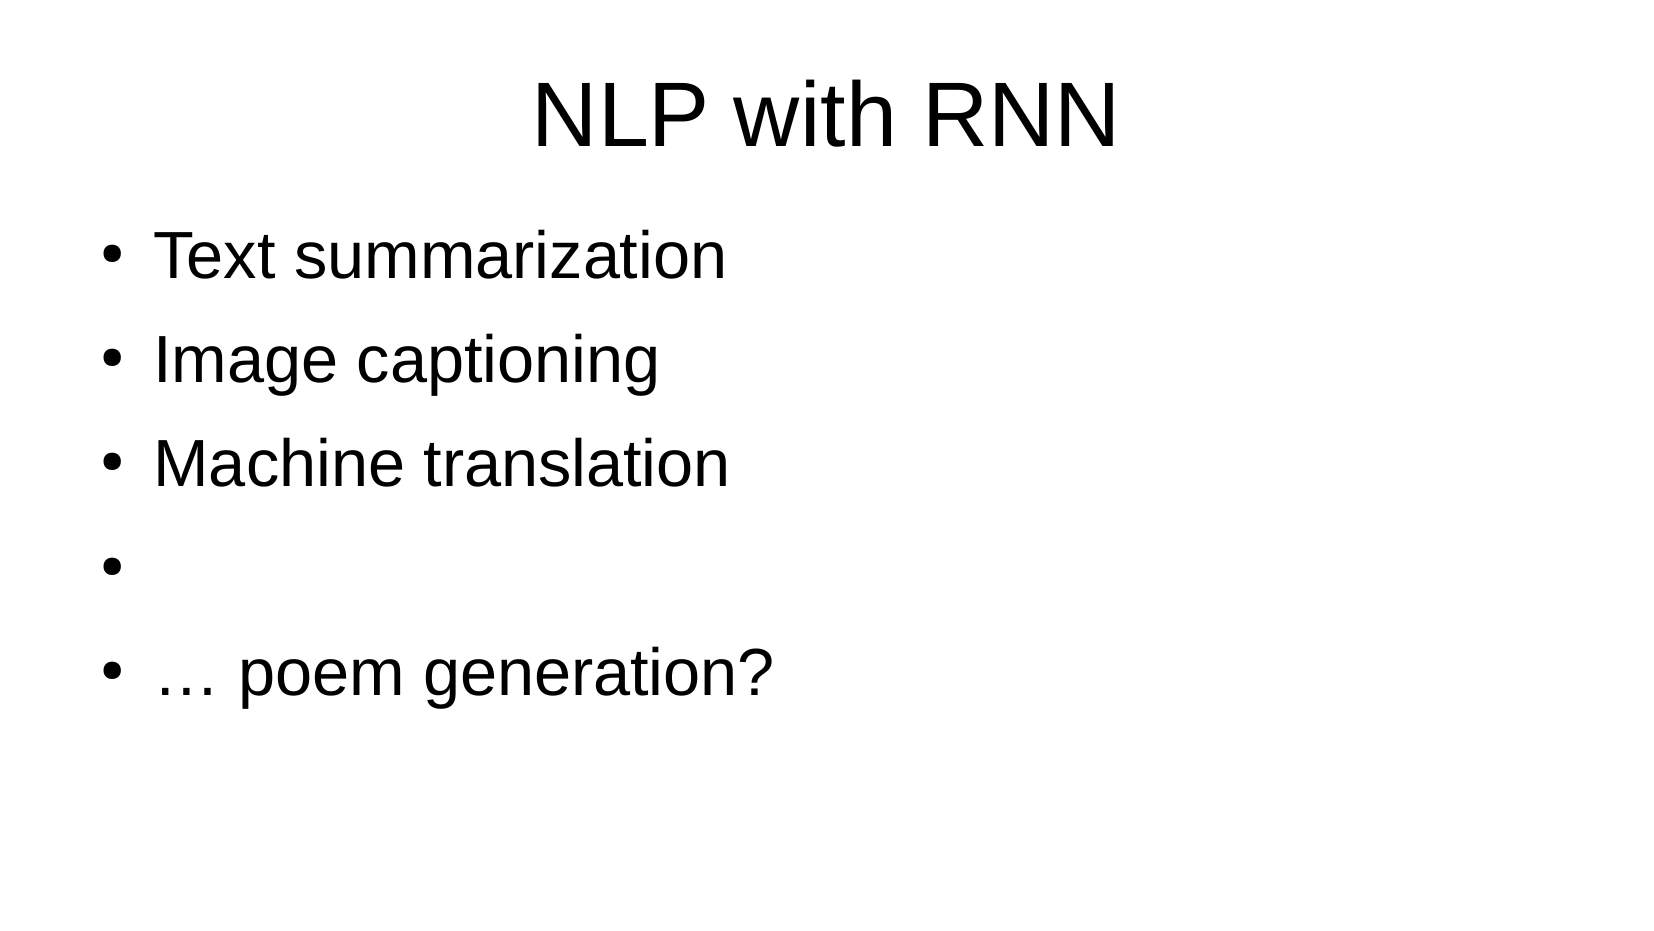

# NLP with RNN
Text summarization
Image captioning
Machine translation
… poem generation?